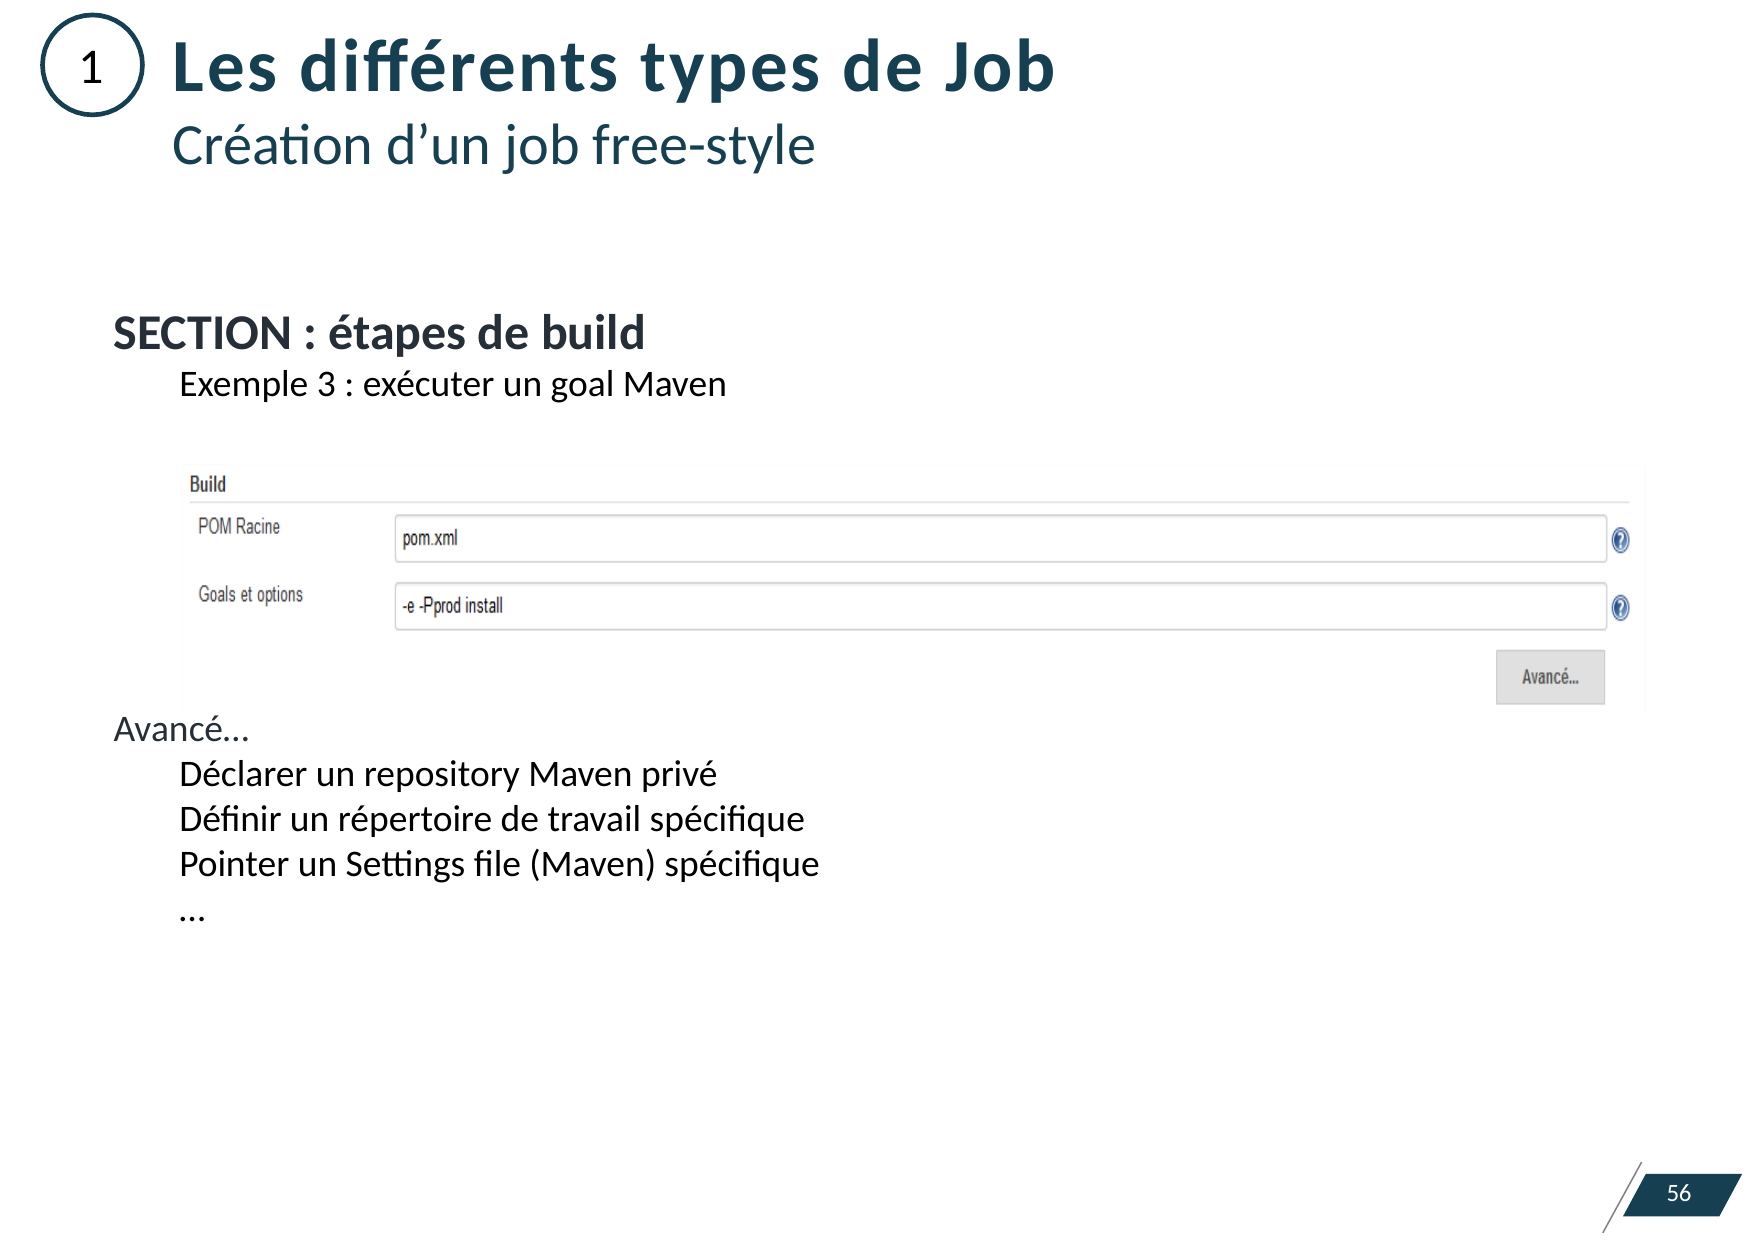

# Les différents types de Job Création d’un job free-style
1
SECTION : étapes de build
Exemple 3 : exécuter un goal Maven
Avancé…
Déclarer un repository Maven privé
Définir un répertoire de travail spécifique
Pointer un Settings file (Maven) spécifique
…
56